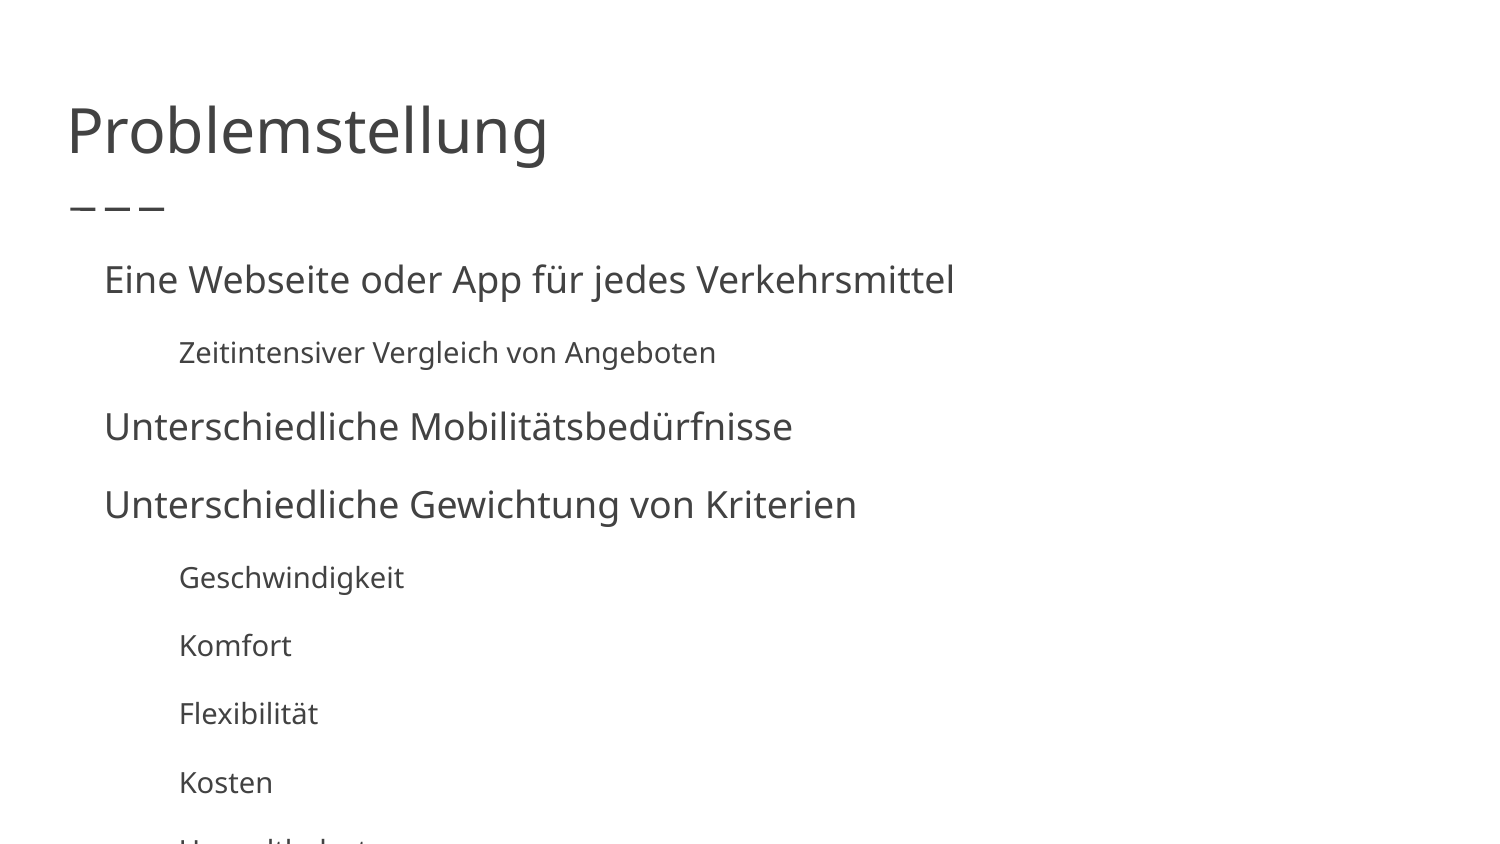

# Problemstellung
Eine Webseite oder App für jedes Verkehrsmittel
Zeitintensiver Vergleich von Angeboten
Unterschiedliche Mobilitätsbedürfnisse
Unterschiedliche Gewichtung von Kriterien
Geschwindigkeit
Komfort
Flexibilität
Kosten
Umweltbelastung